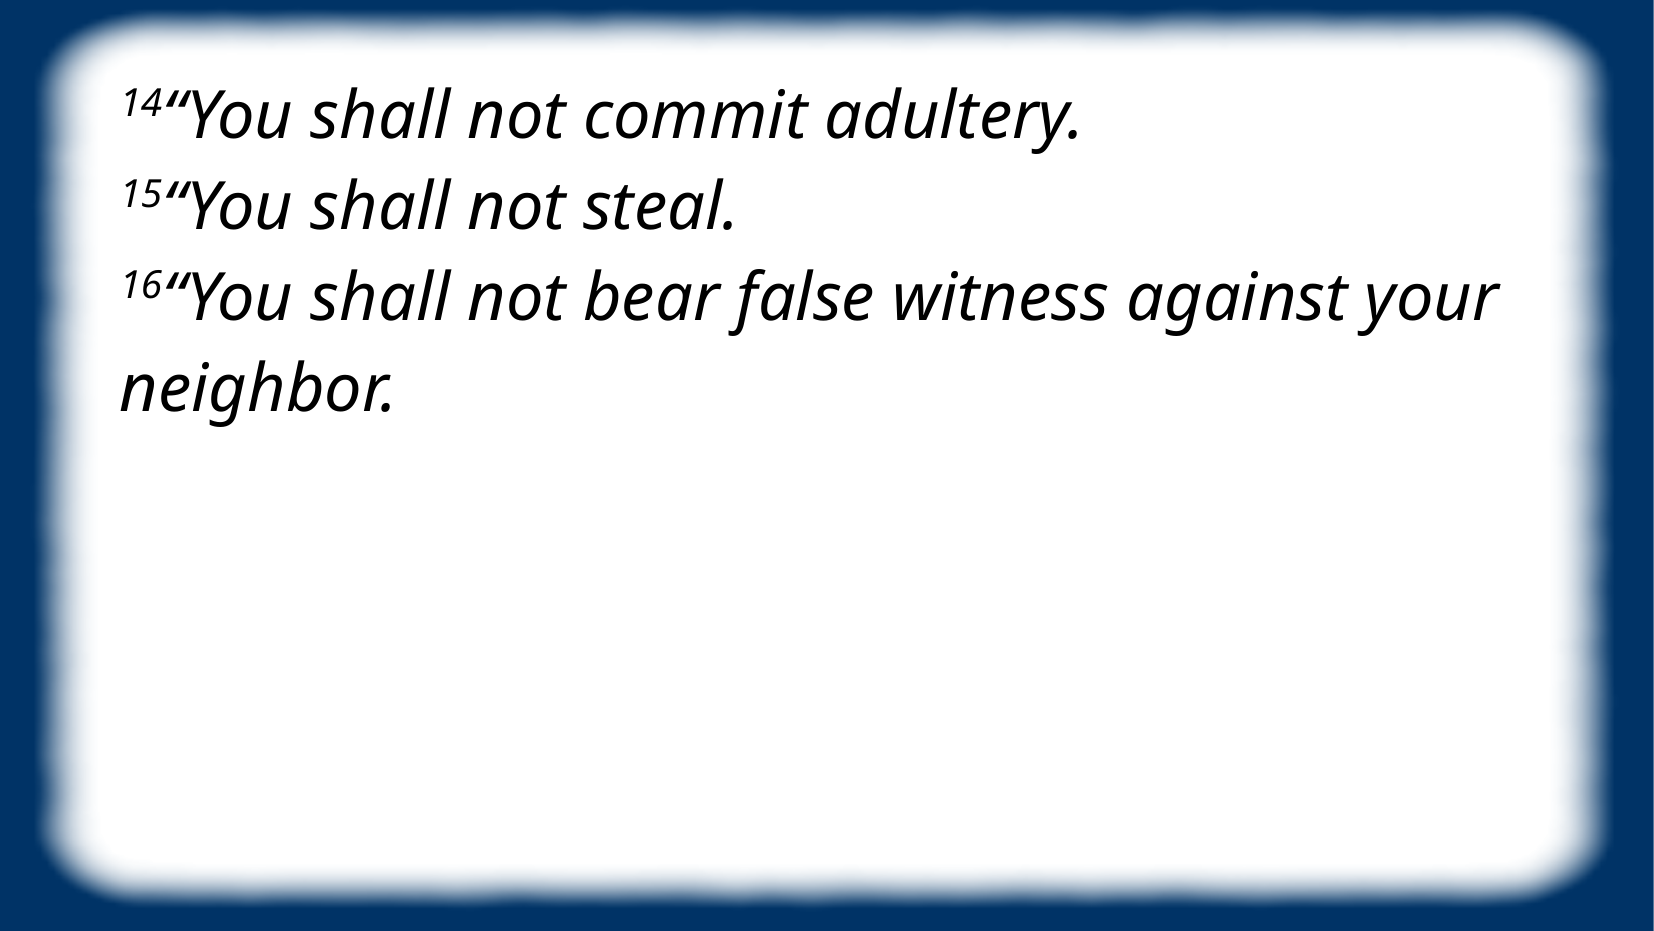

14“You shall not commit adultery.
15“You shall not steal.
16“You shall not bear false witness against your neighbor.